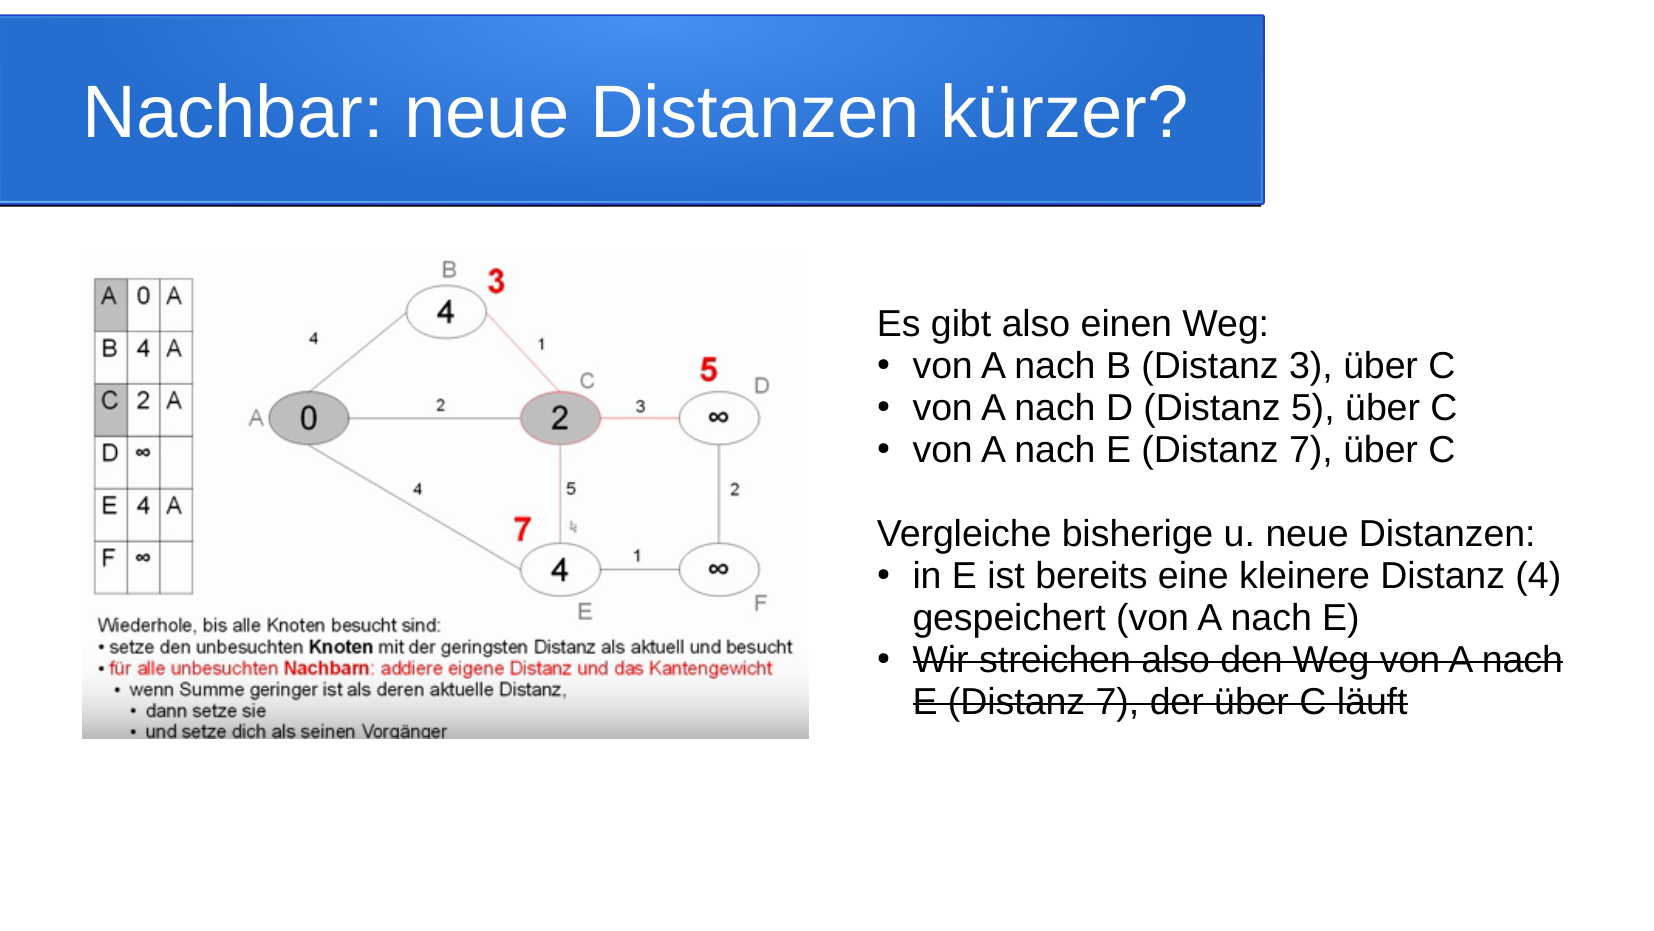

# Nachbar: neue Distanzen kürzer?
Es gibt also einen Weg:
von A nach B (Distanz 3), über C
von A nach D (Distanz 5), über C
von A nach E (Distanz 7), über C
Vergleiche bisherige u. neue Distanzen:
in E ist bereits eine kleinere Distanz (4) gespeichert (von A nach E)
Wir streichen also den Weg von A nach E (Distanz 7), der über C läuft